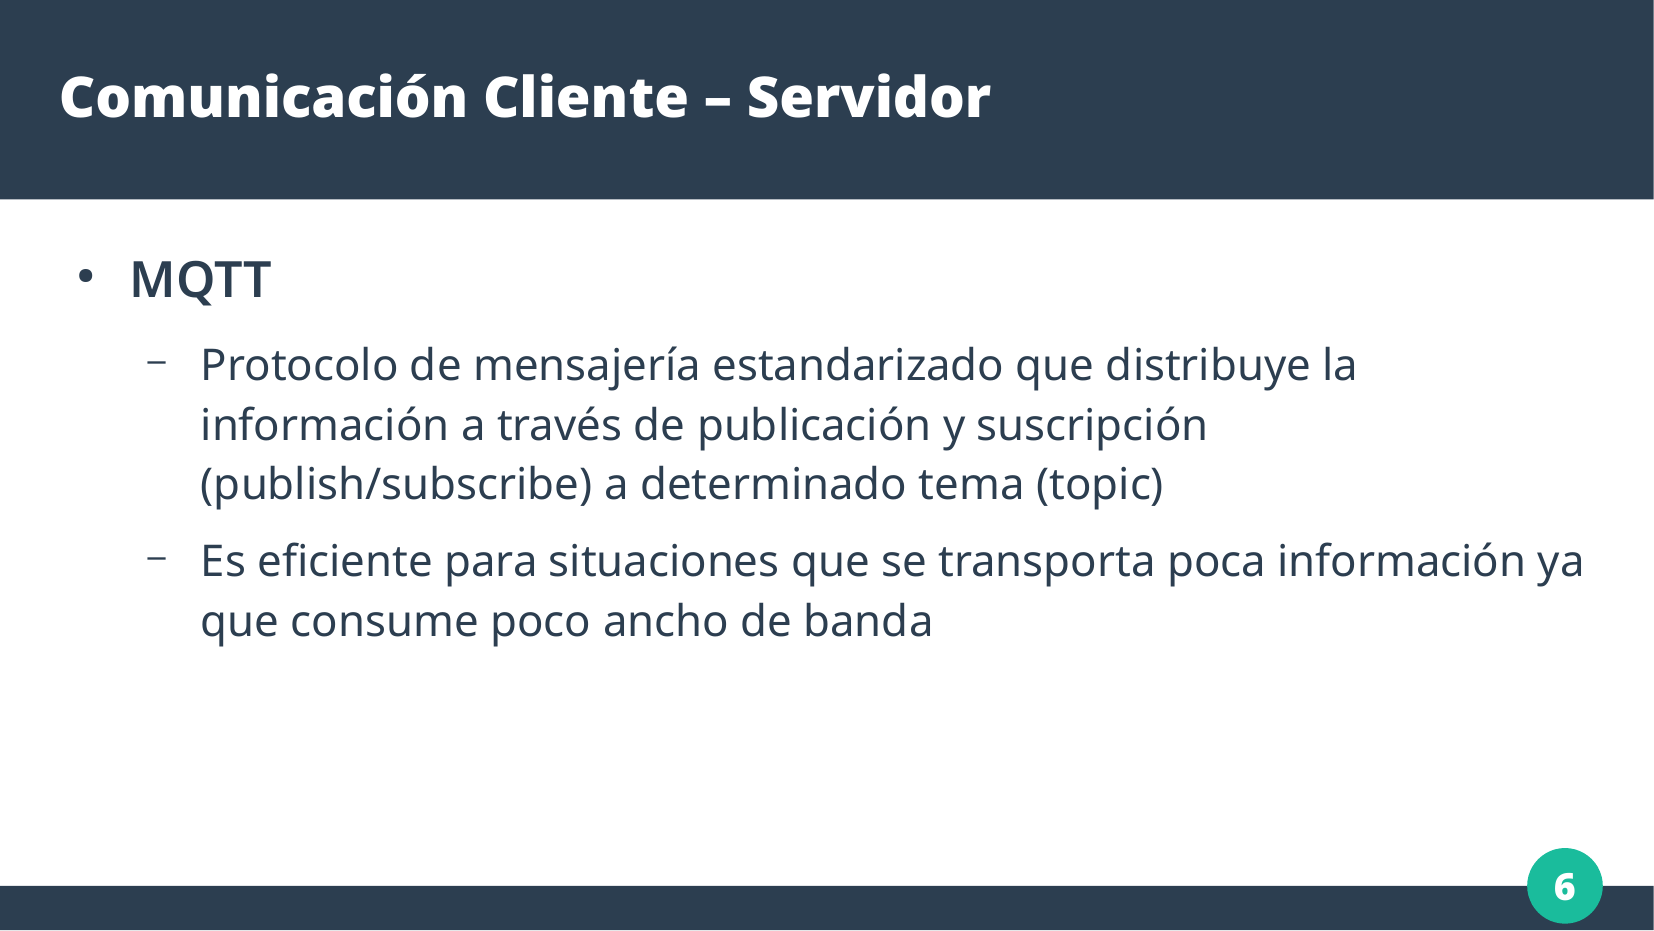

# Comunicación Cliente – Servidor
MQTT
Protocolo de mensajería estandarizado que distribuye la información a través de publicación y suscripción (publish/subscribe) a determinado tema (topic)
Es eficiente para situaciones que se transporta poca información ya que consume poco ancho de banda